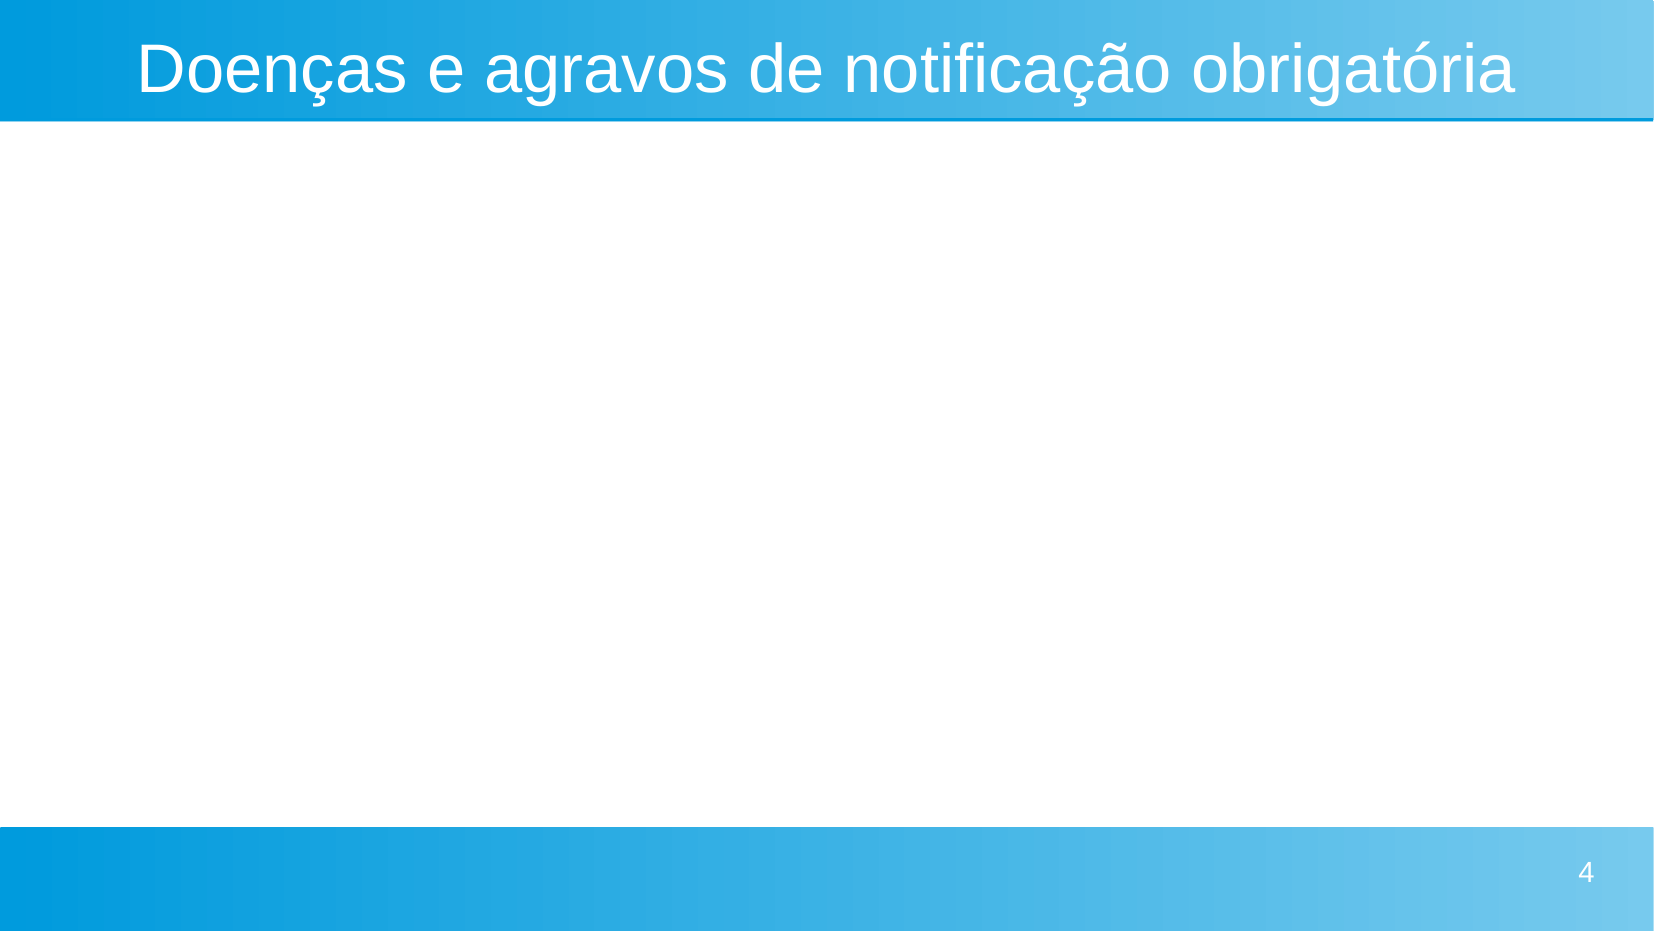

# Doenças e agravos de notificação obrigatória
4